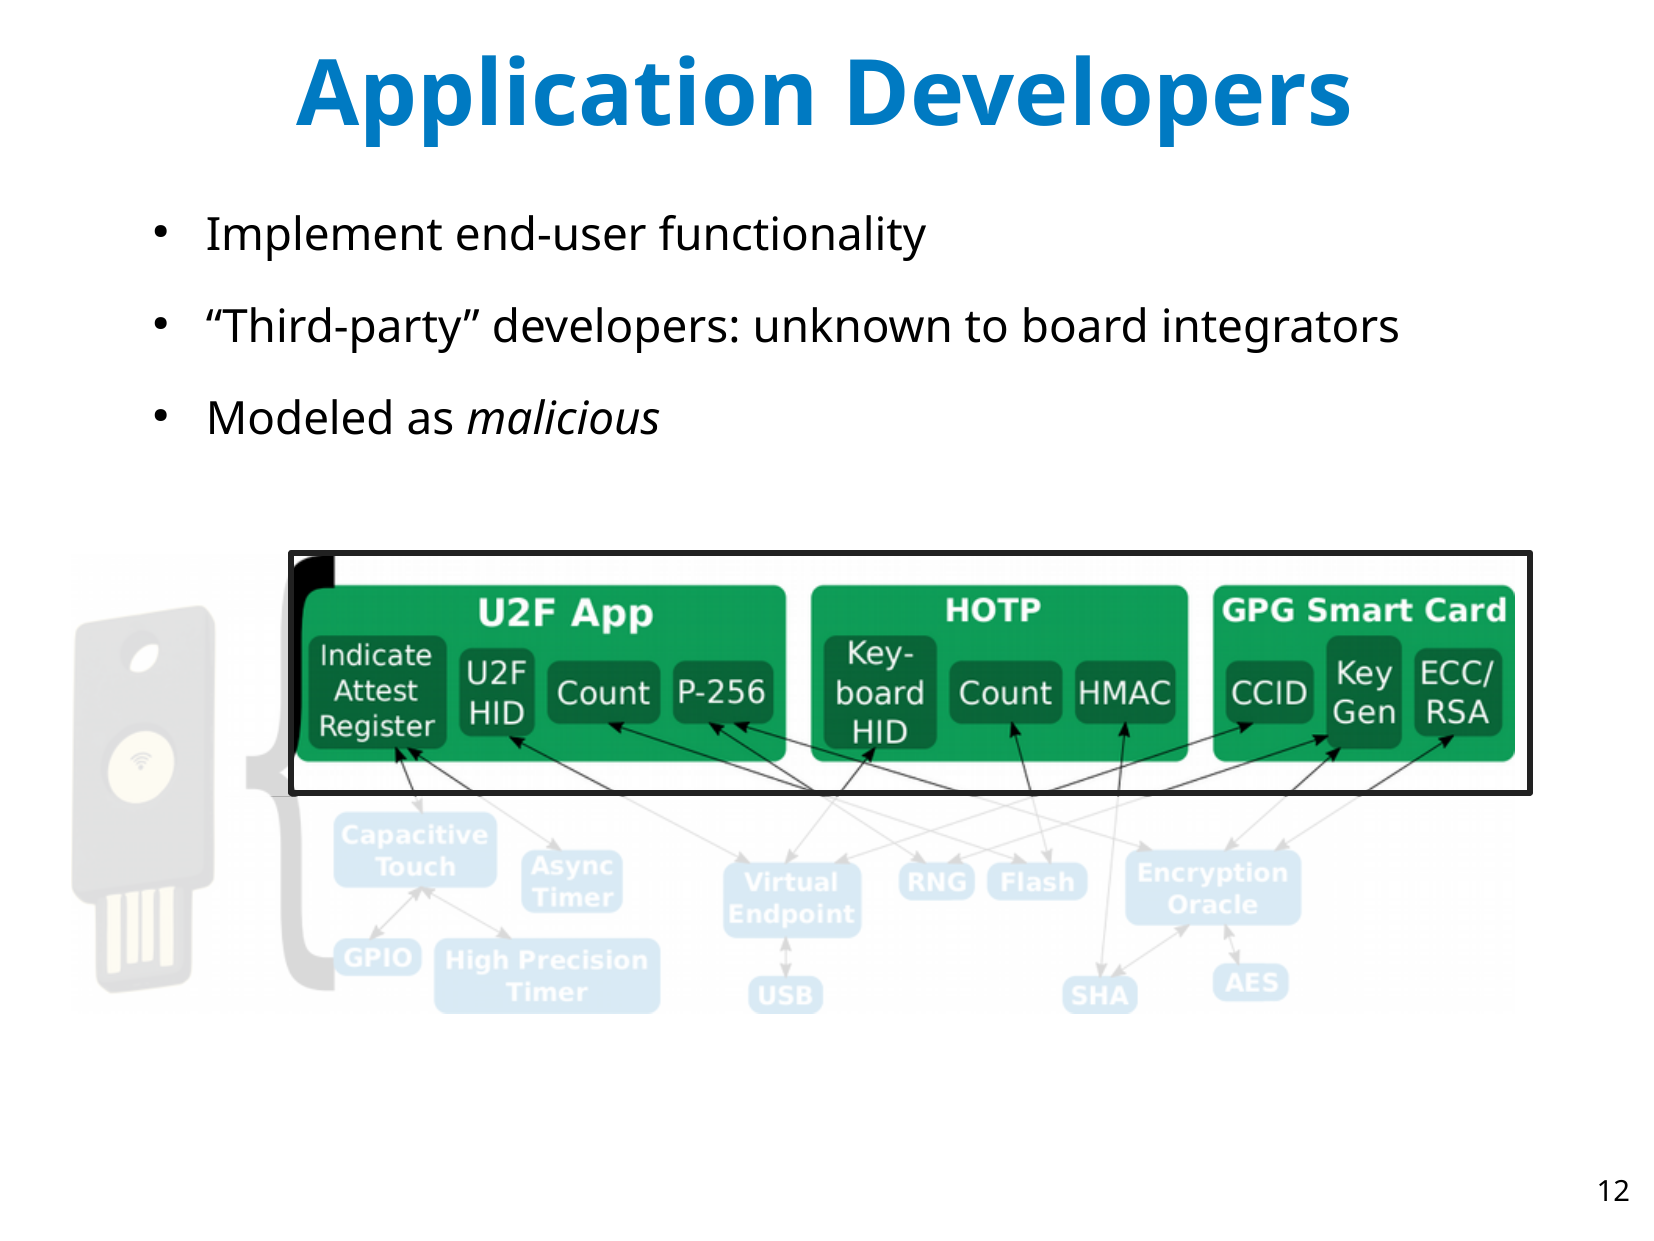

Application Developers
# Implement end-user functionality
“Third-party” developers: unknown to board integrators
Modeled as malicious
12